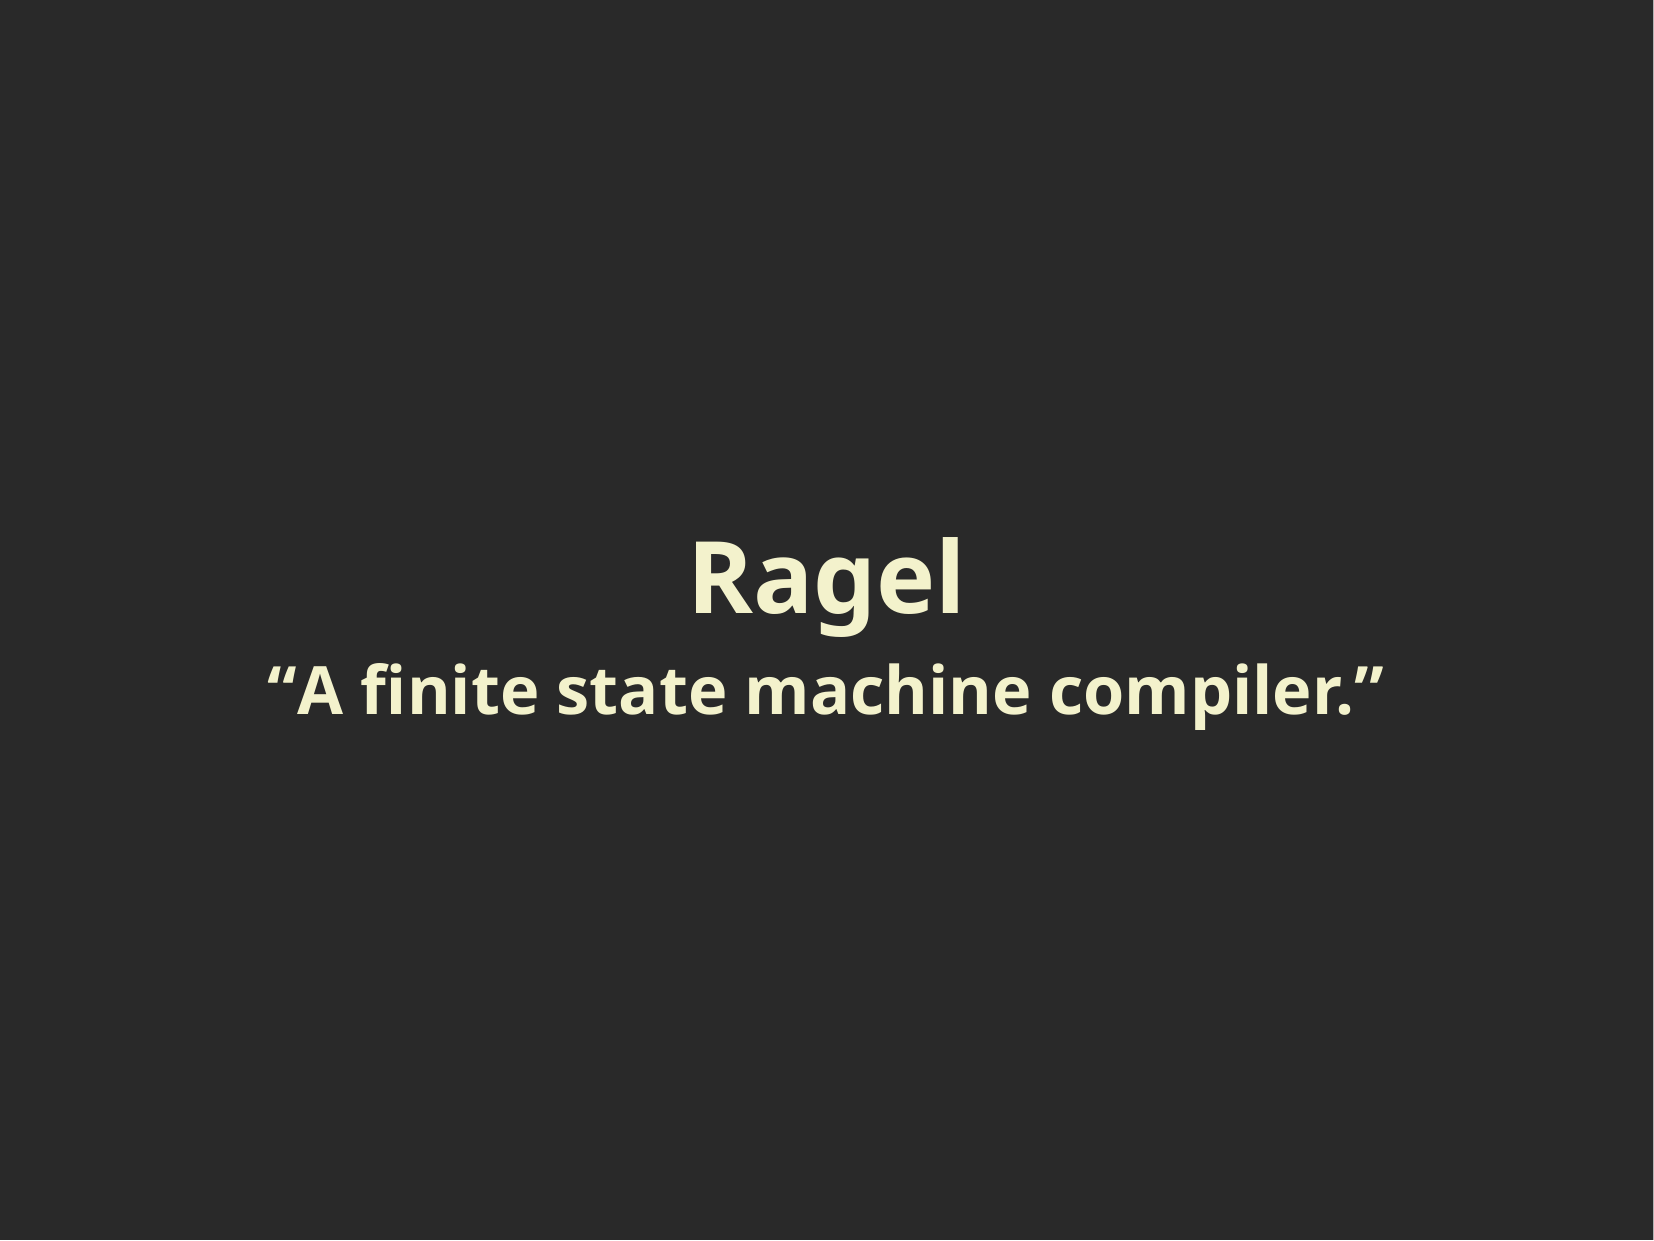

# Ragel
“A finite state machine compiler.”